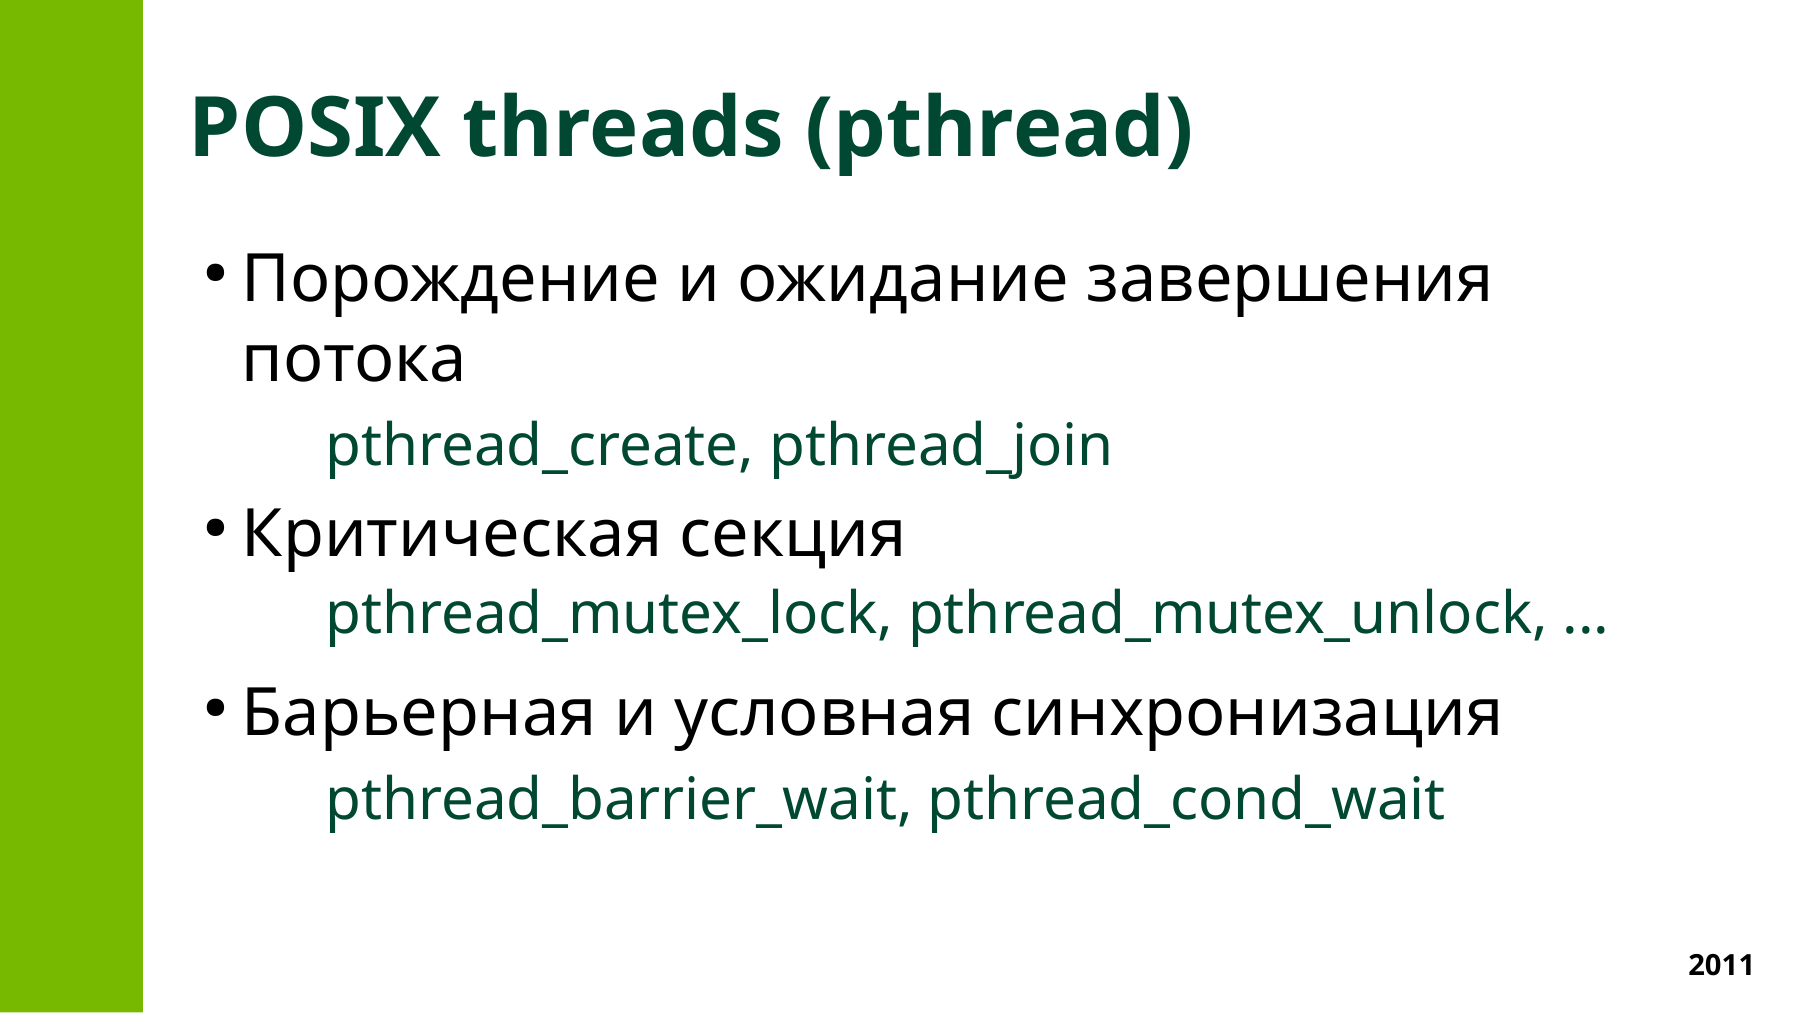

POSIX threads (pthread)
# Порождение и ожидание завершения потока
pthread_create, pthread_join
Критическая секция
pthread_mutex_lock, pthread_mutex_unlock, ...
Барьерная и условная синхронизация
pthread_barrier_wait, pthread_cond_wait